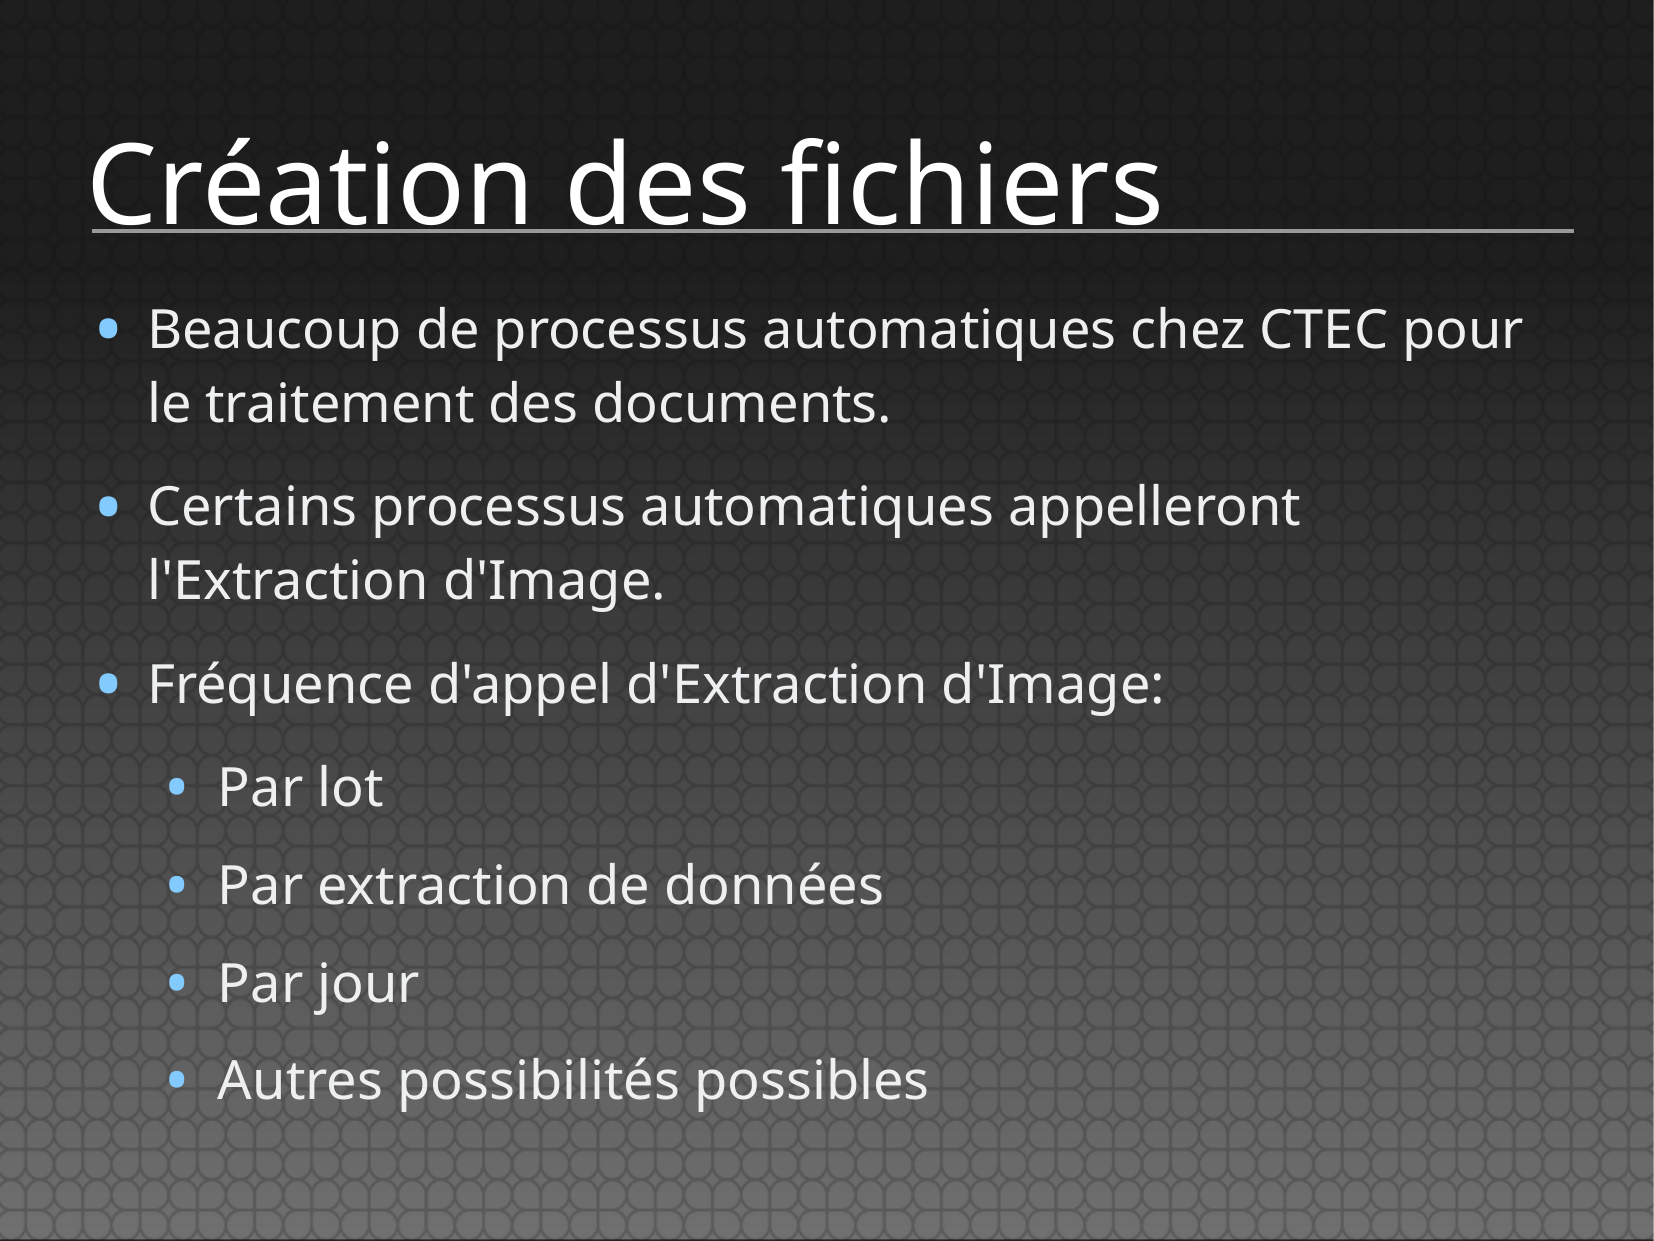

# Création des fichiers
Beaucoup de processus automatiques chez CTEC pour le traitement des documents.
Certains processus automatiques appelleront l'Extraction d'Image.
Fréquence d'appel d'Extraction d'Image:
Par lot
Par extraction de données
Par jour
Autres possibilités possibles